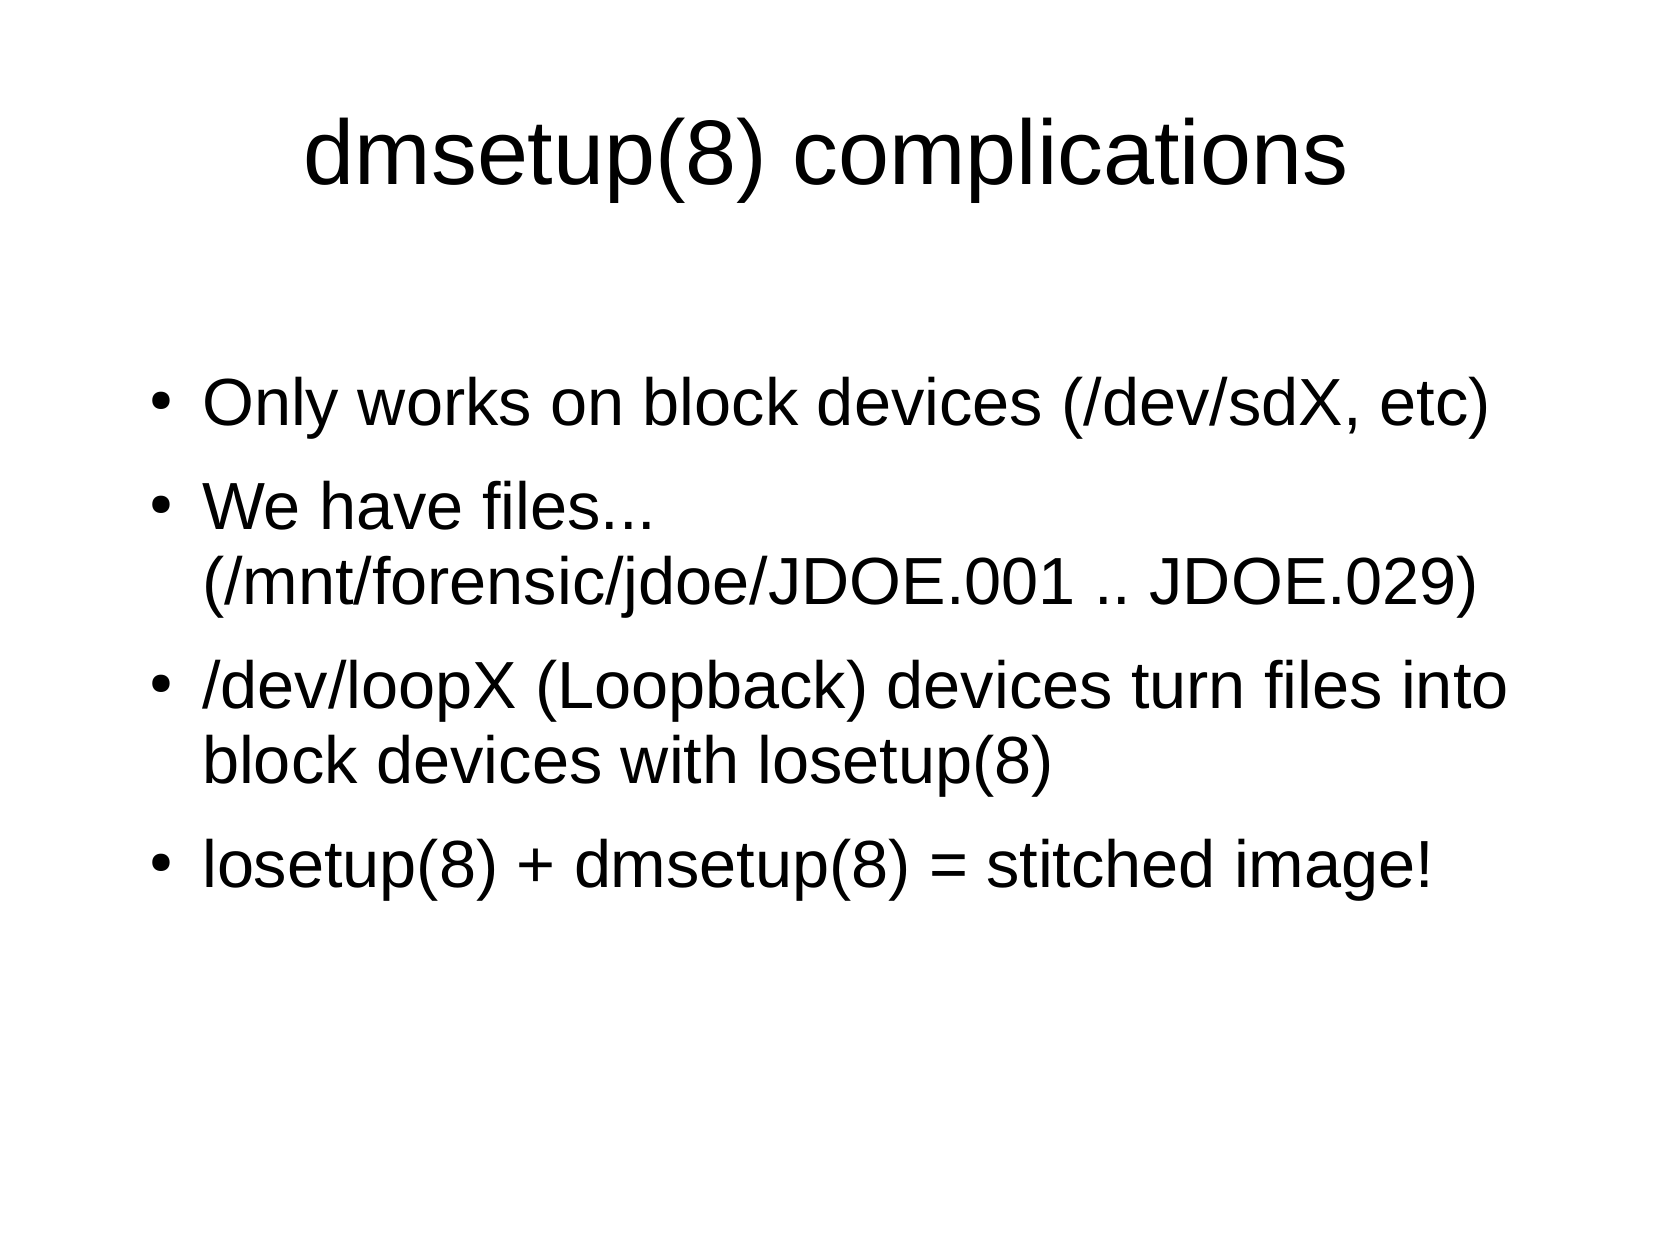

# dmsetup(8) complications
Only works on block devices (/dev/sdX, etc)
We have files... (/mnt/forensic/jdoe/JDOE.001 .. JDOE.029)
/dev/loopX (Loopback) devices turn files into block devices with losetup(8)
losetup(8) + dmsetup(8) = stitched image!